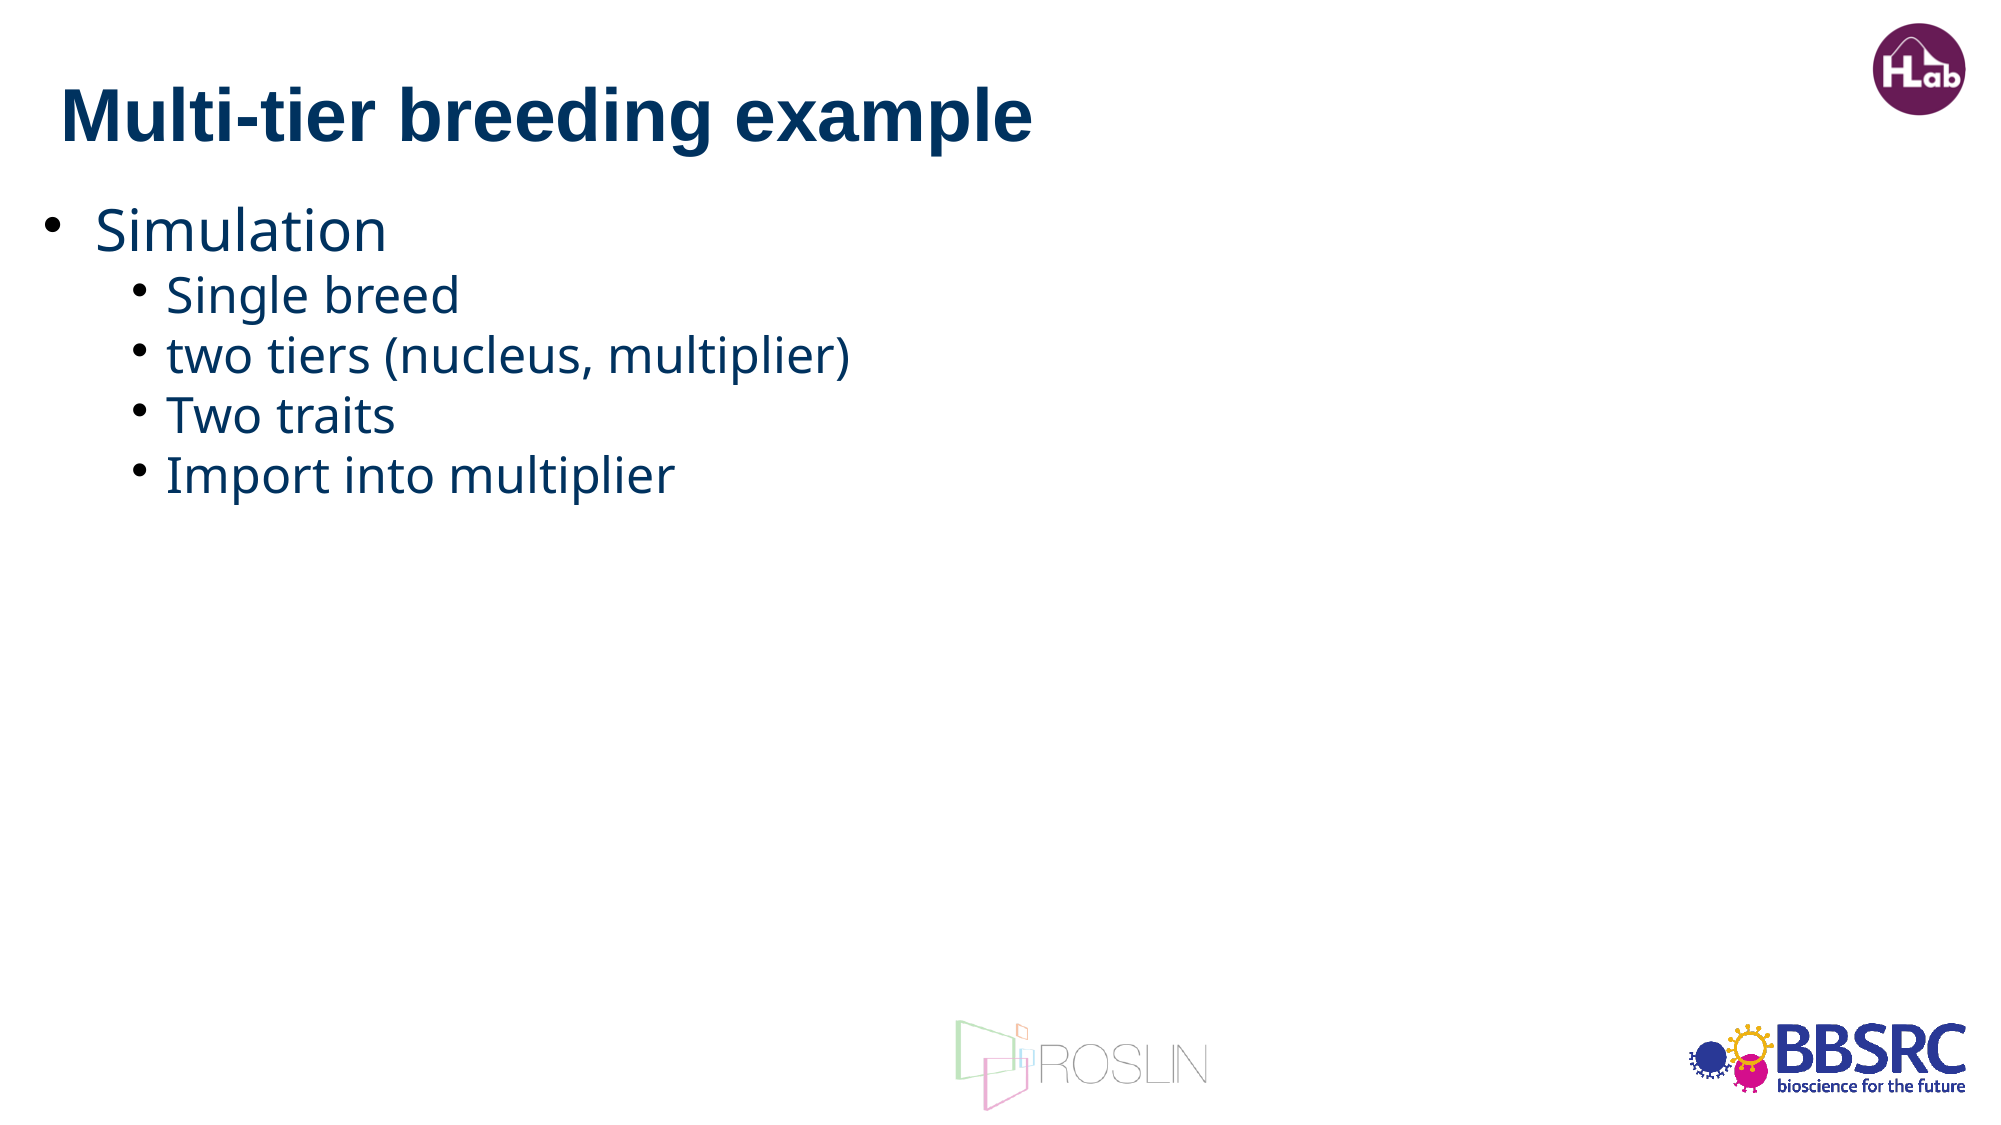

Multi-tier breeding example
Simulation
Single breed
two tiers (nucleus, multiplier)
Two traits
Import into multiplier